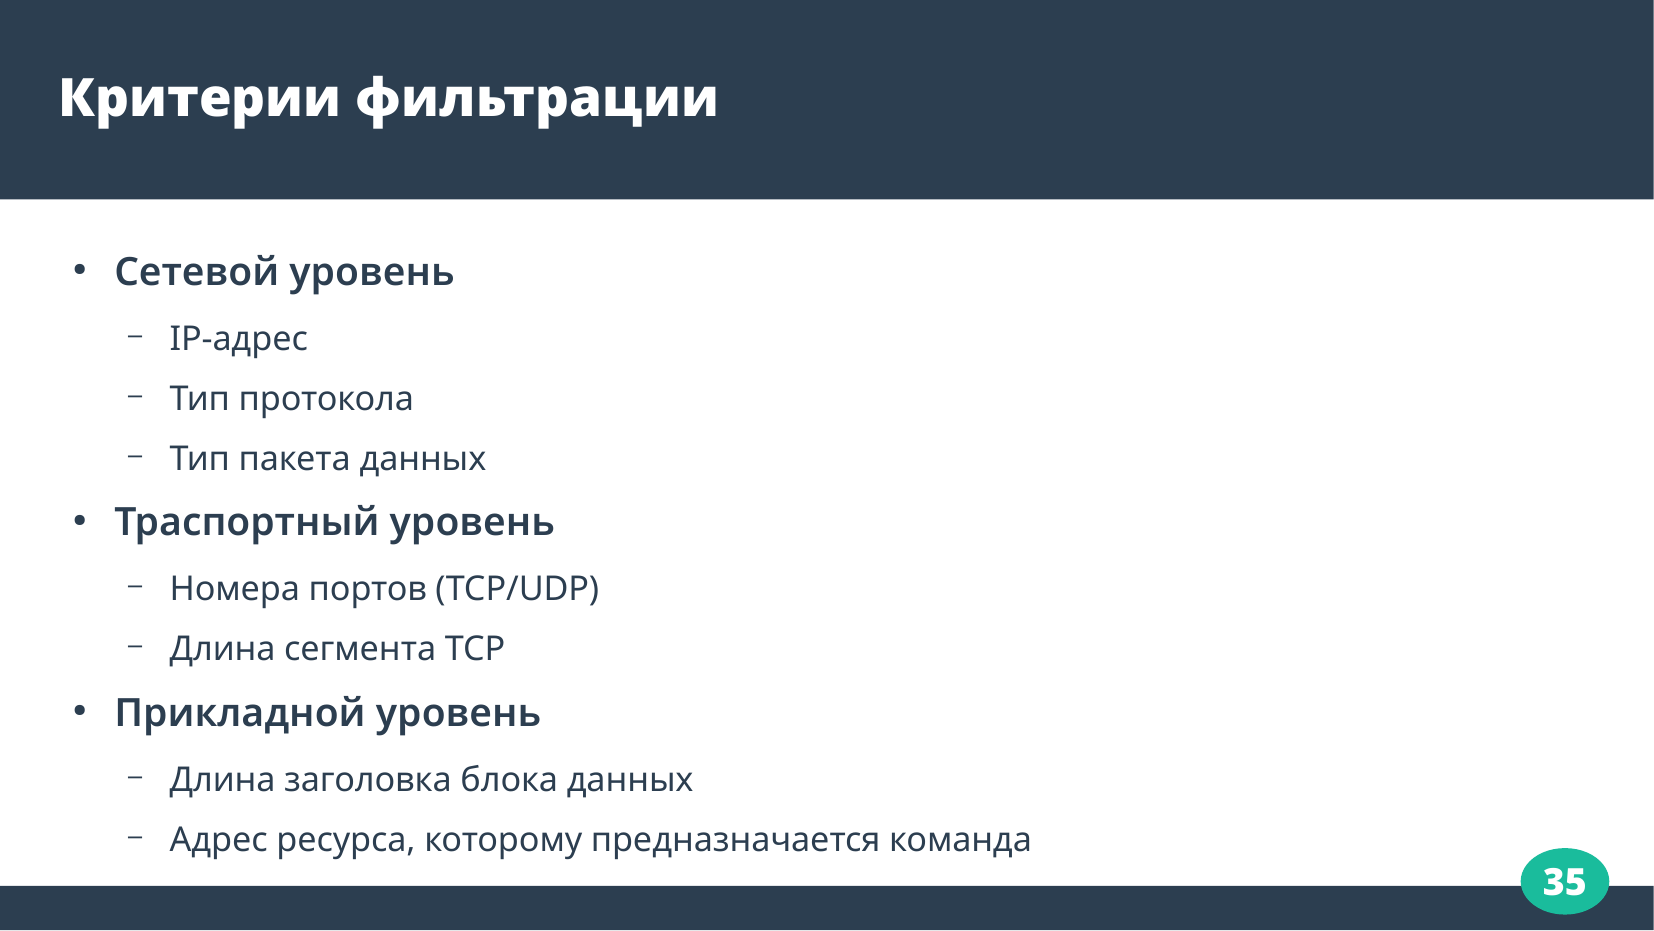

# Критерии фильтрации
Сетевой уровень
IP-адрес
Тип протокола
Тип пакета данных
Траспортный уровень
Номера портов (TCP/UDP)
Длина сегмента TCP
Прикладной уровень
Длина заголовка блока данных
Адрес ресурса, которому предназначается команда
35